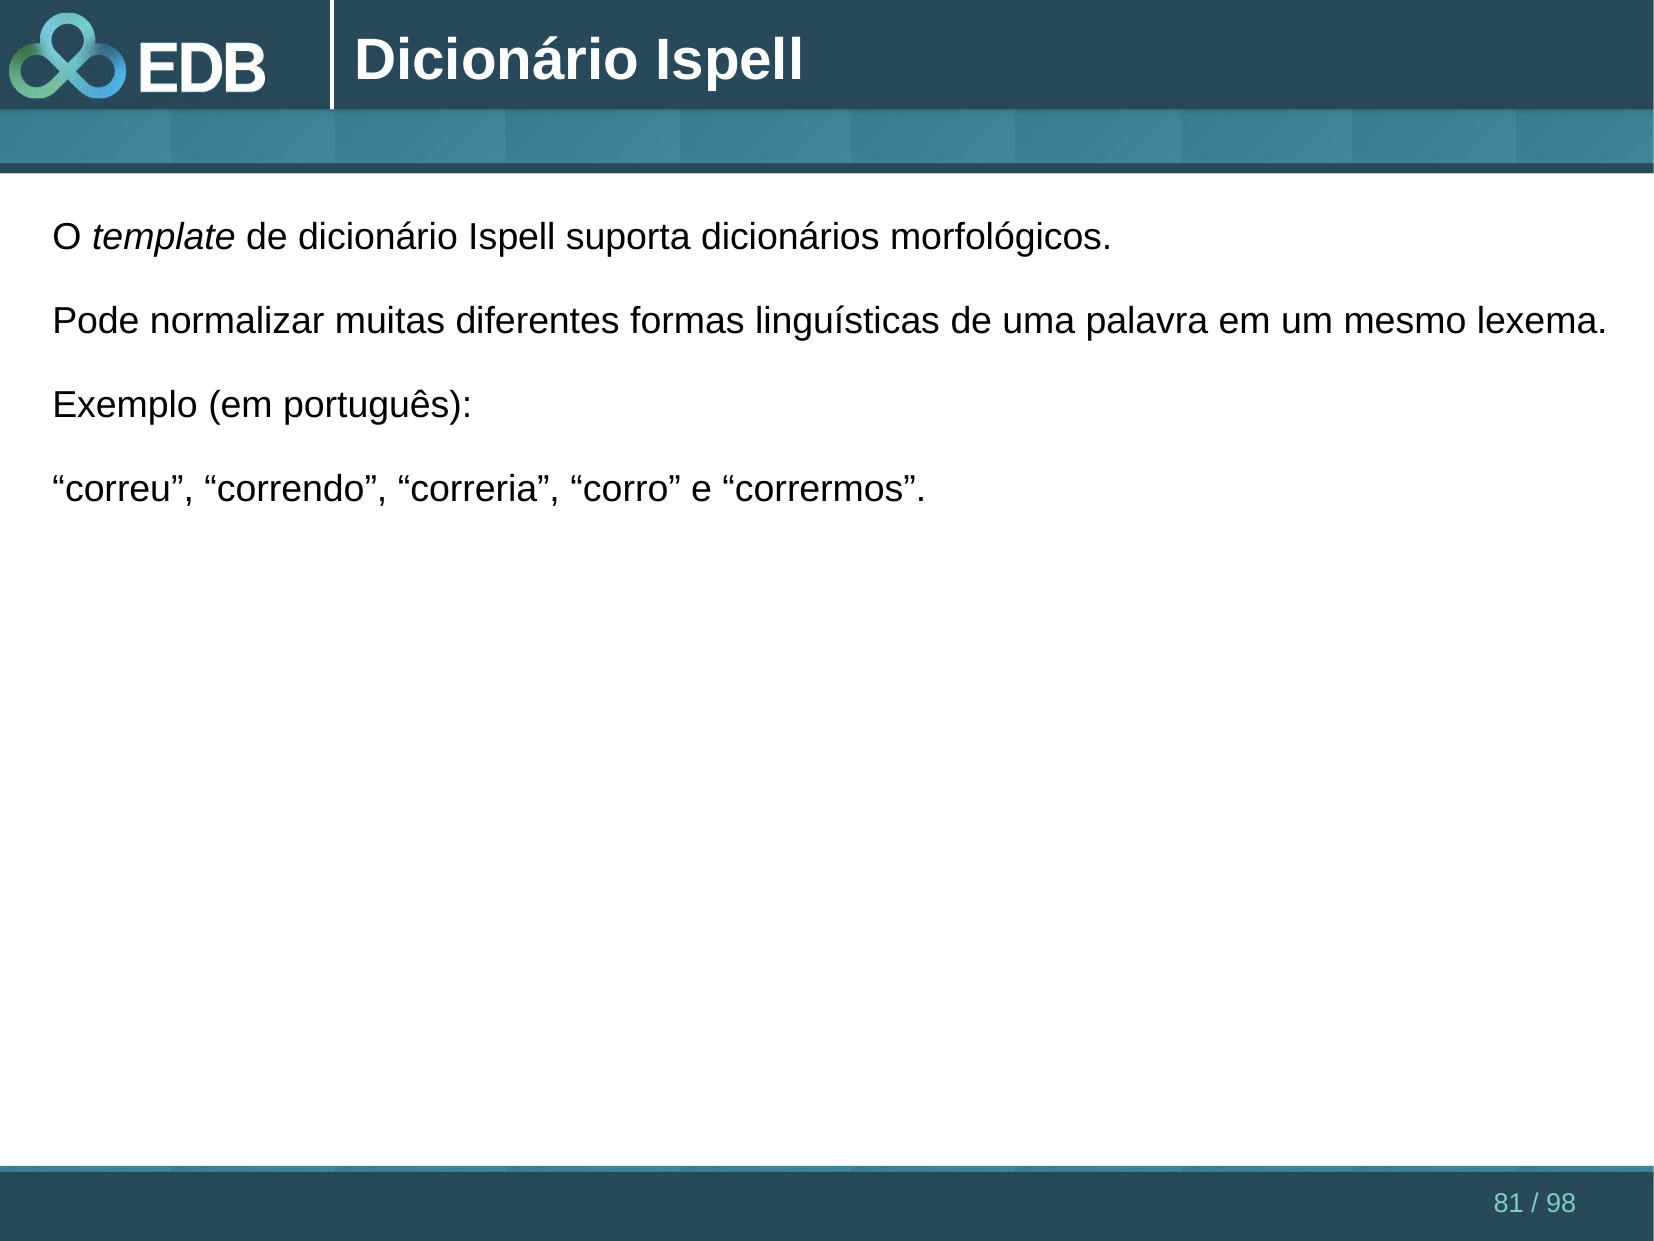

# Dicionário Ispell
O template de dicionário Ispell suporta dicionários morfológicos.
Pode normalizar muitas diferentes formas linguísticas de uma palavra em um mesmo lexema.
Exemplo (em português):
“correu”, “correndo”, “correria”, “corro” e “corrermos”.